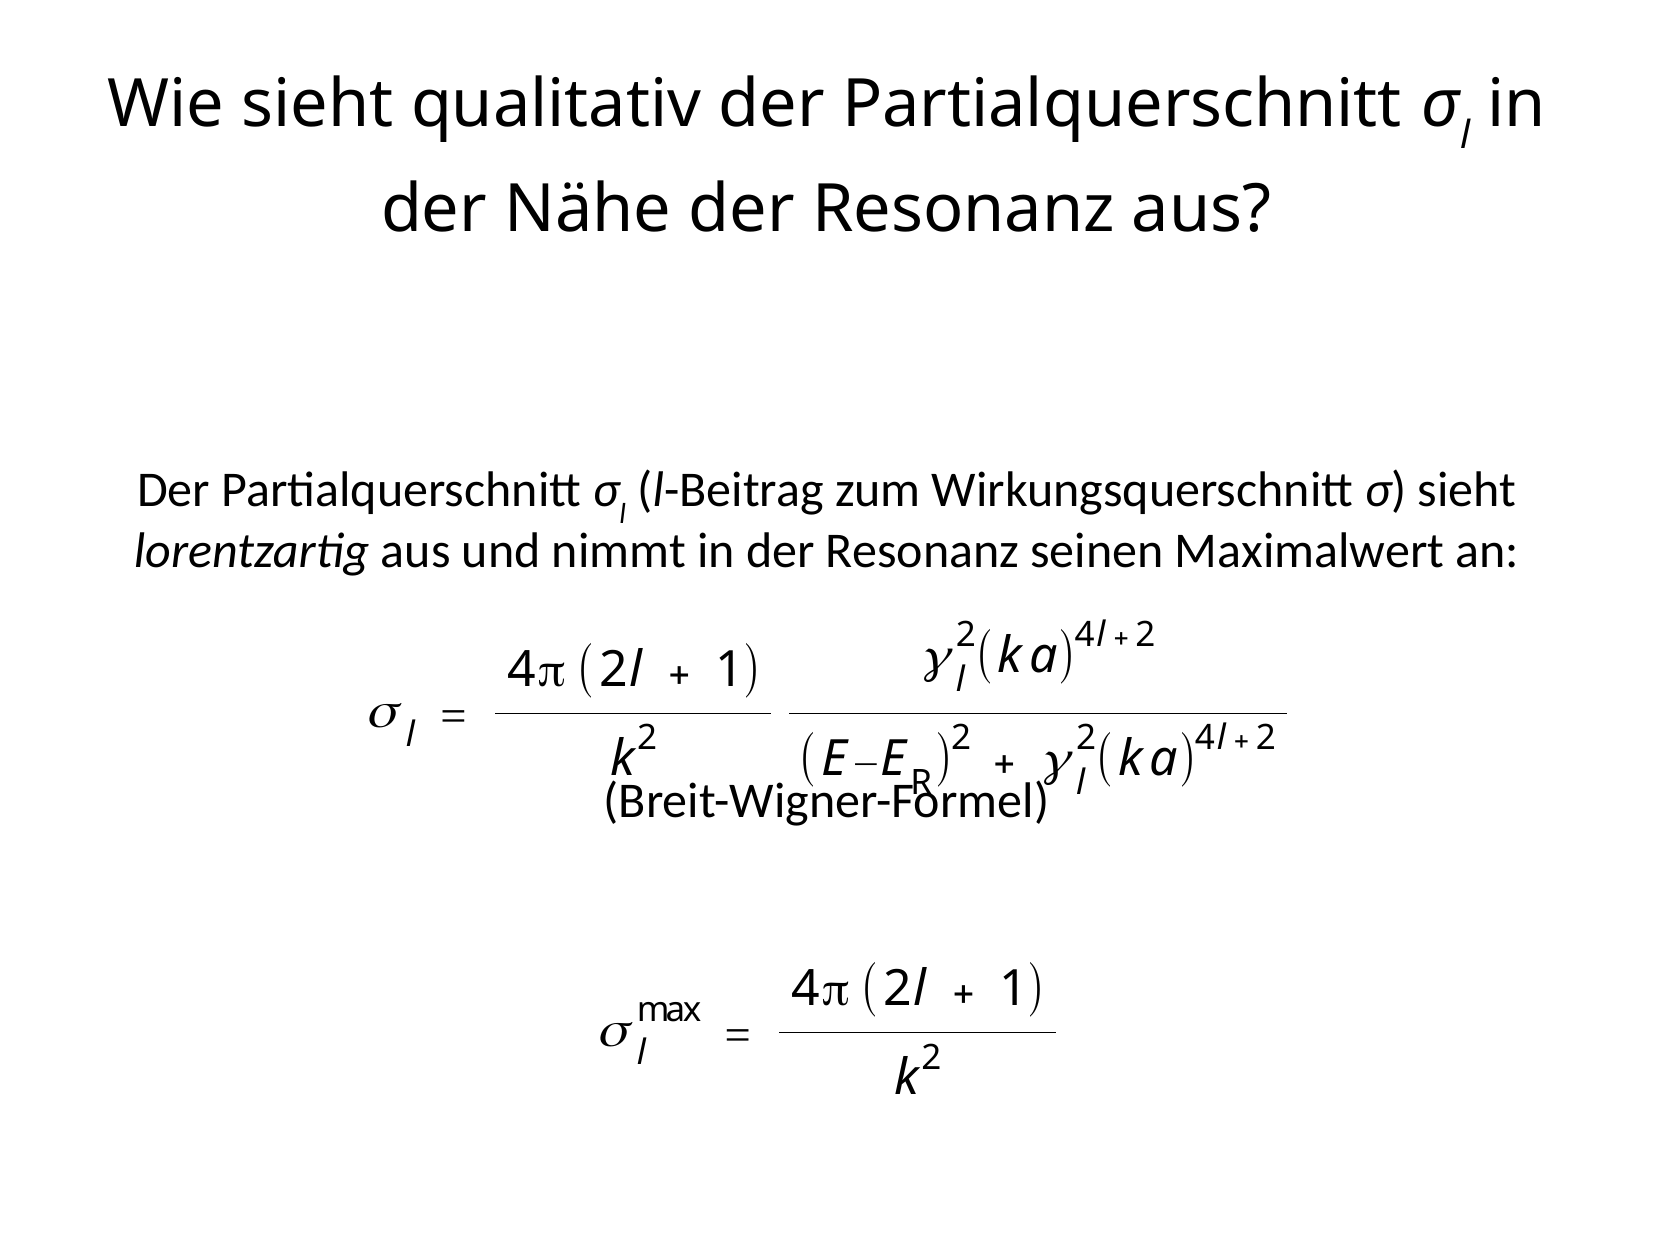

# Wie sieht qualitativ der Partialquerschnitt σl in der Nähe der Resonanz aus?
Der Partialquerschnitt σl (l-Beitrag zum Wirkungsquerschnitt σ) sieht lorentzartig aus und nimmt in der Resonanz seinen Maximalwert an:
(Breit-Wigner-Formel)